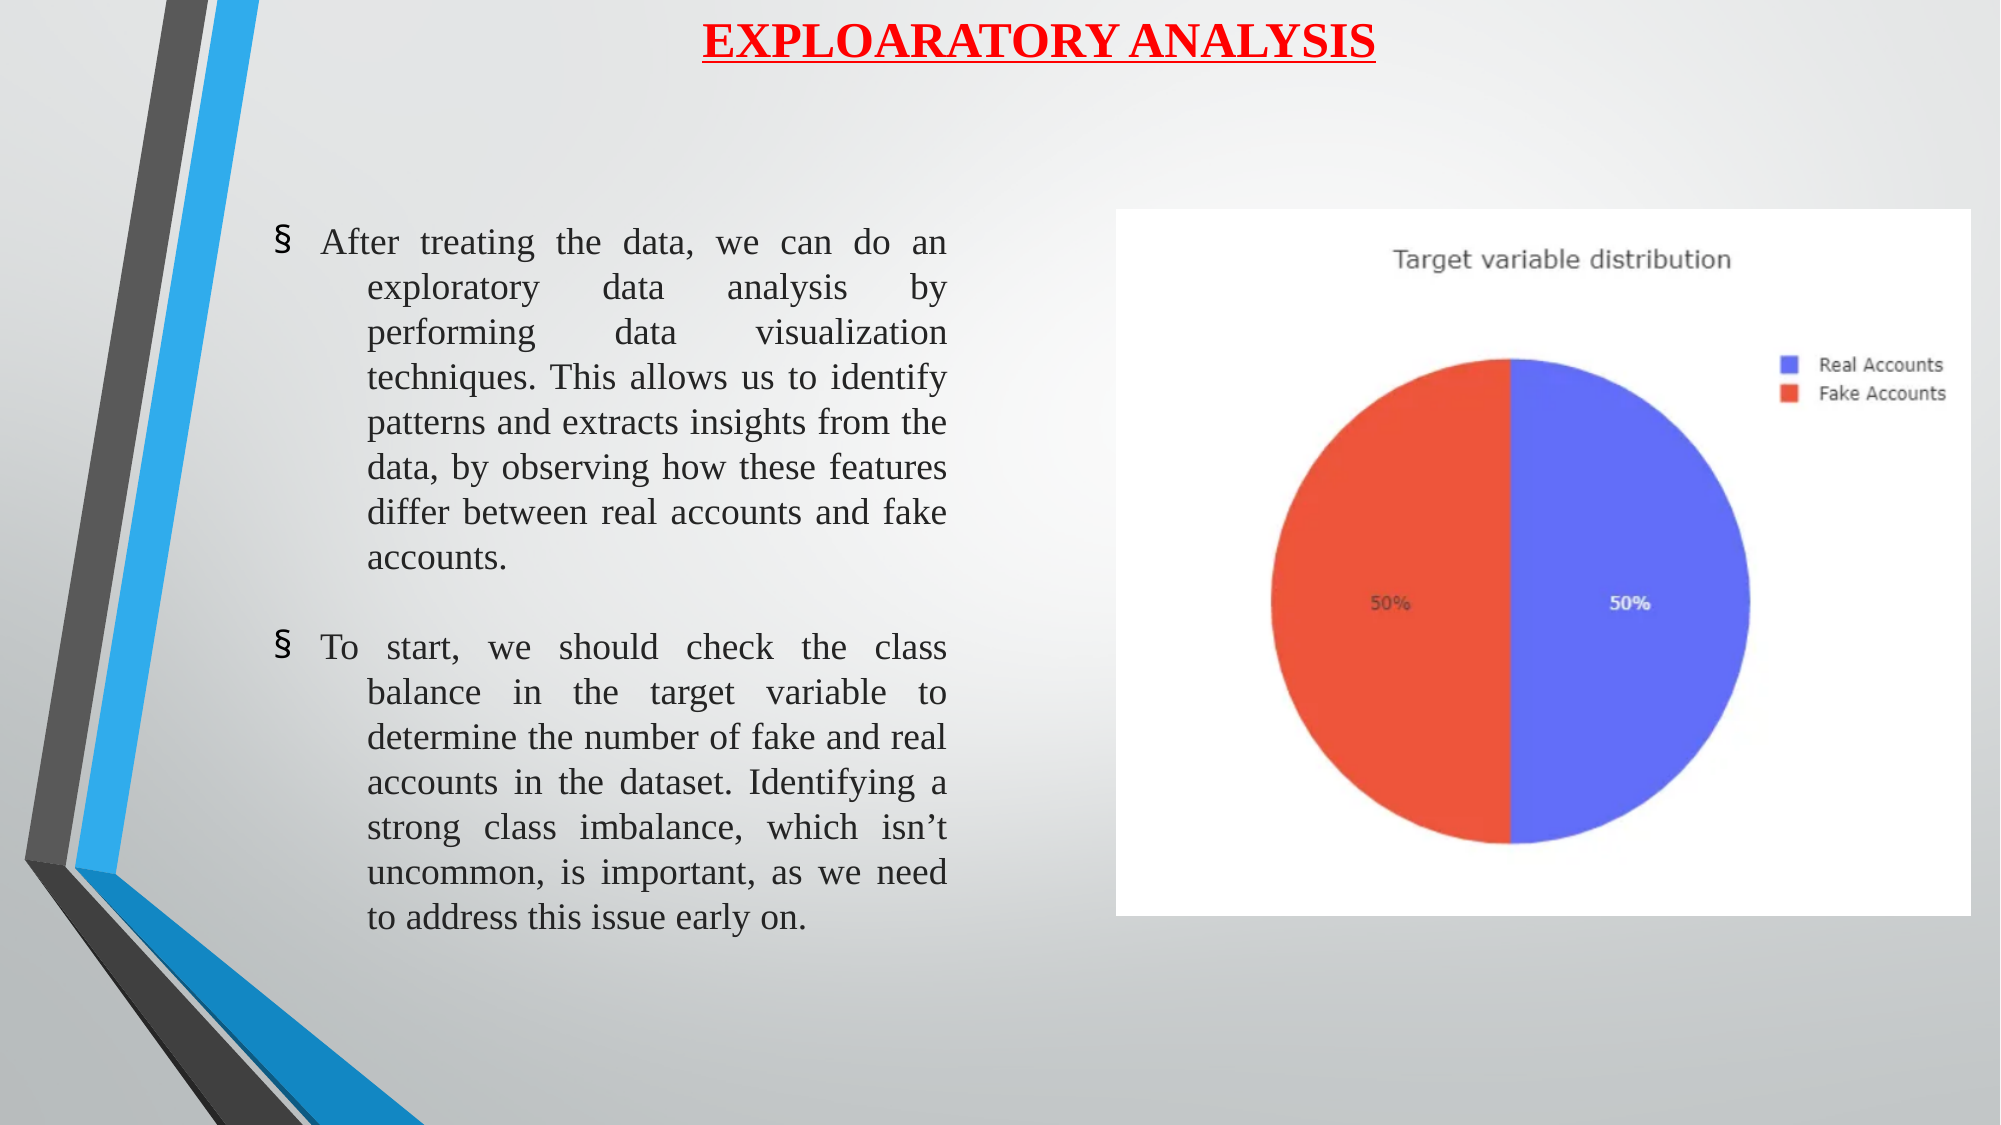

EXPLOARATORY ANALYSIS
After treating the data, we can do an exploratory data analysis by performing data visualization techniques. This allows us to identify patterns and extracts insights from the data, by observing how these features differ between real accounts and fake accounts.
To start, we should check the class balance in the target variable to determine the number of fake and real accounts in the dataset. Identifying a strong class imbalance, which isn’t uncommon, is important, as we need to address this issue early on.